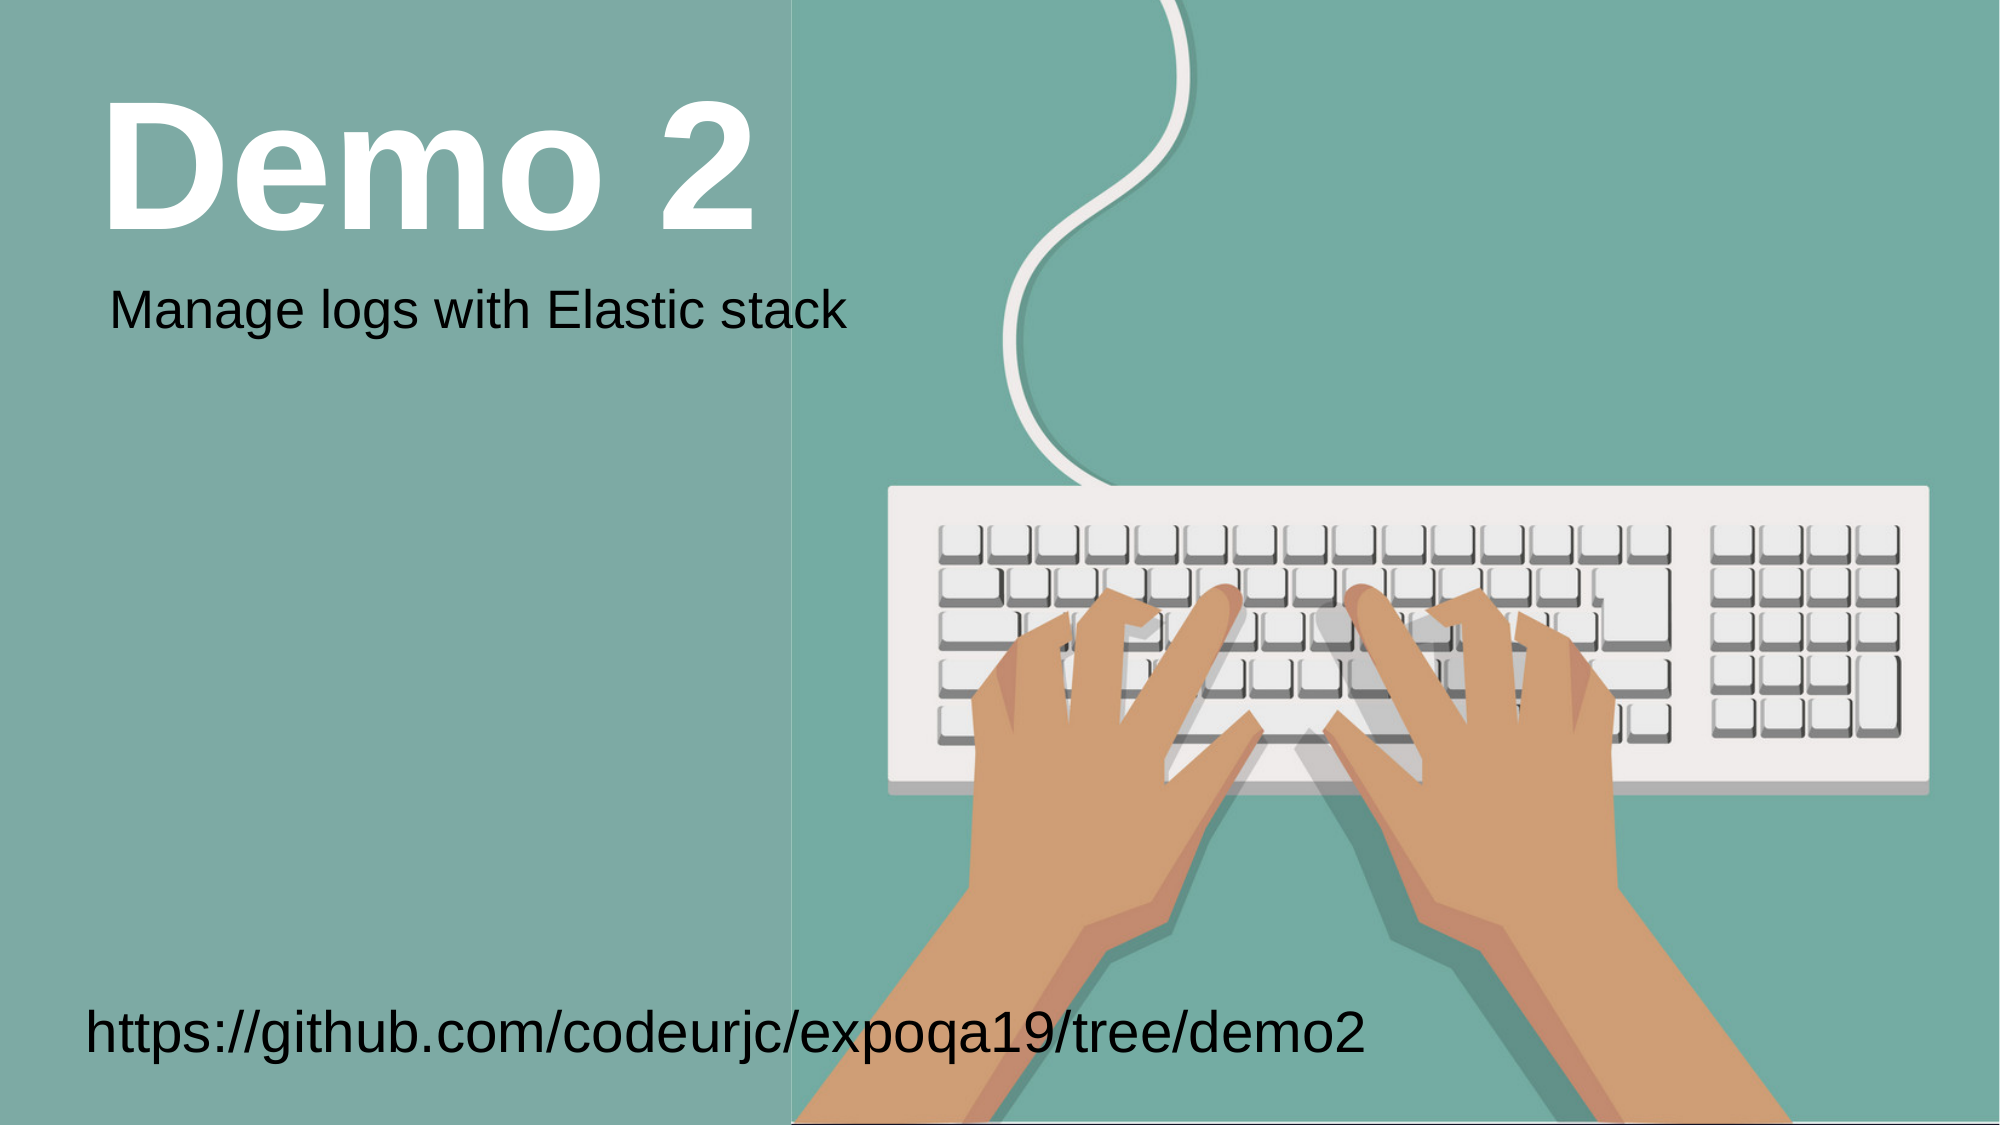

# Demo 2
Manage logs with Elastic stack
https://github.com/codeurjc/expoqa19/tree/demo2